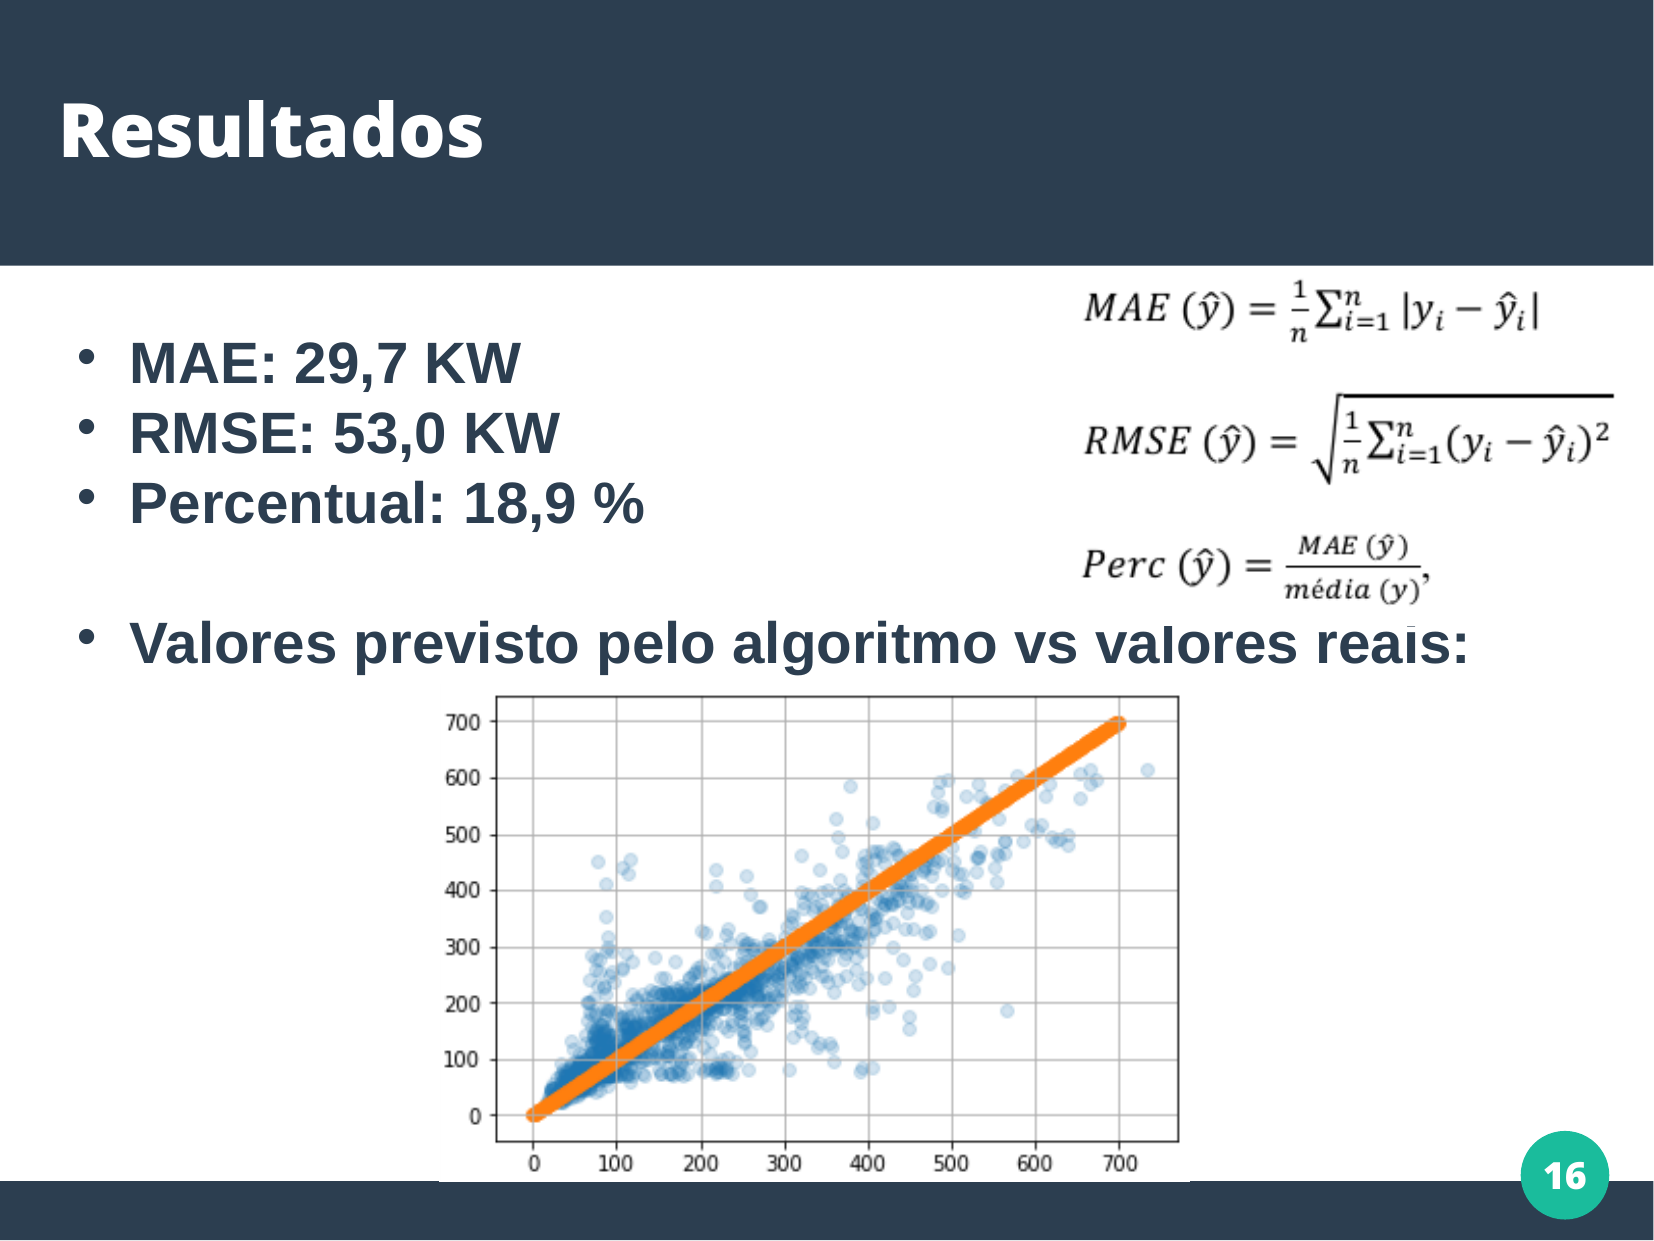

# Resultados
MAE: 29,7 KW
RMSE: 53,0 KW
Percentual: 18,9 %
Valores previsto pelo algoritmo vs valores reais:
16